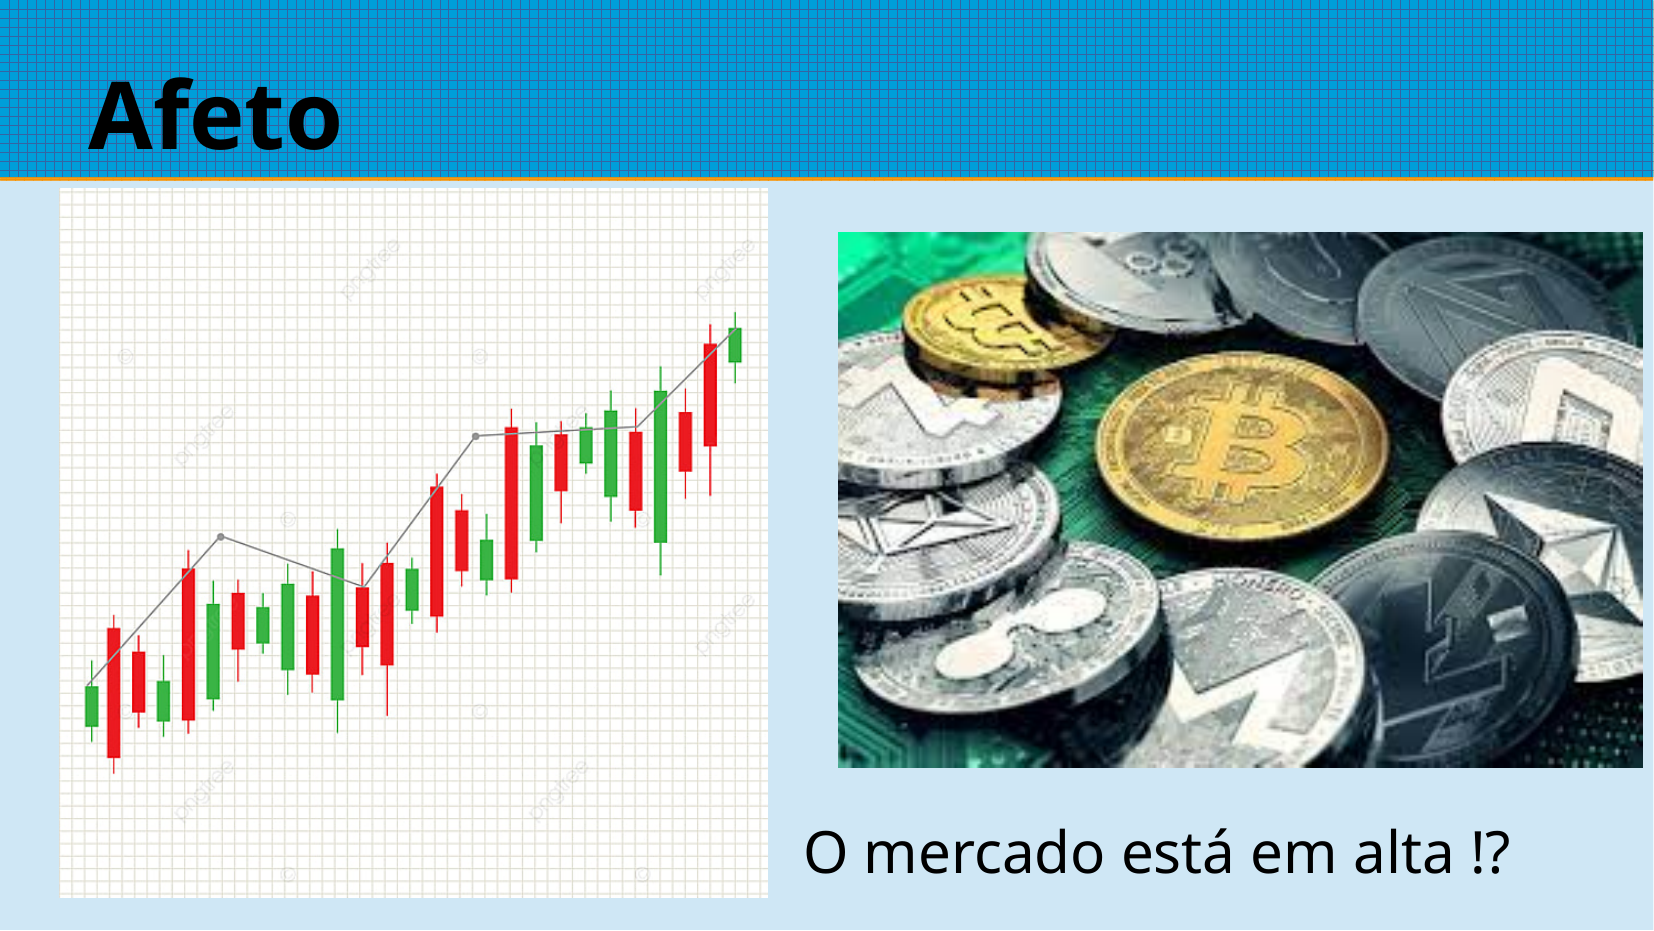

# Afeto
O mercado está em alta !?